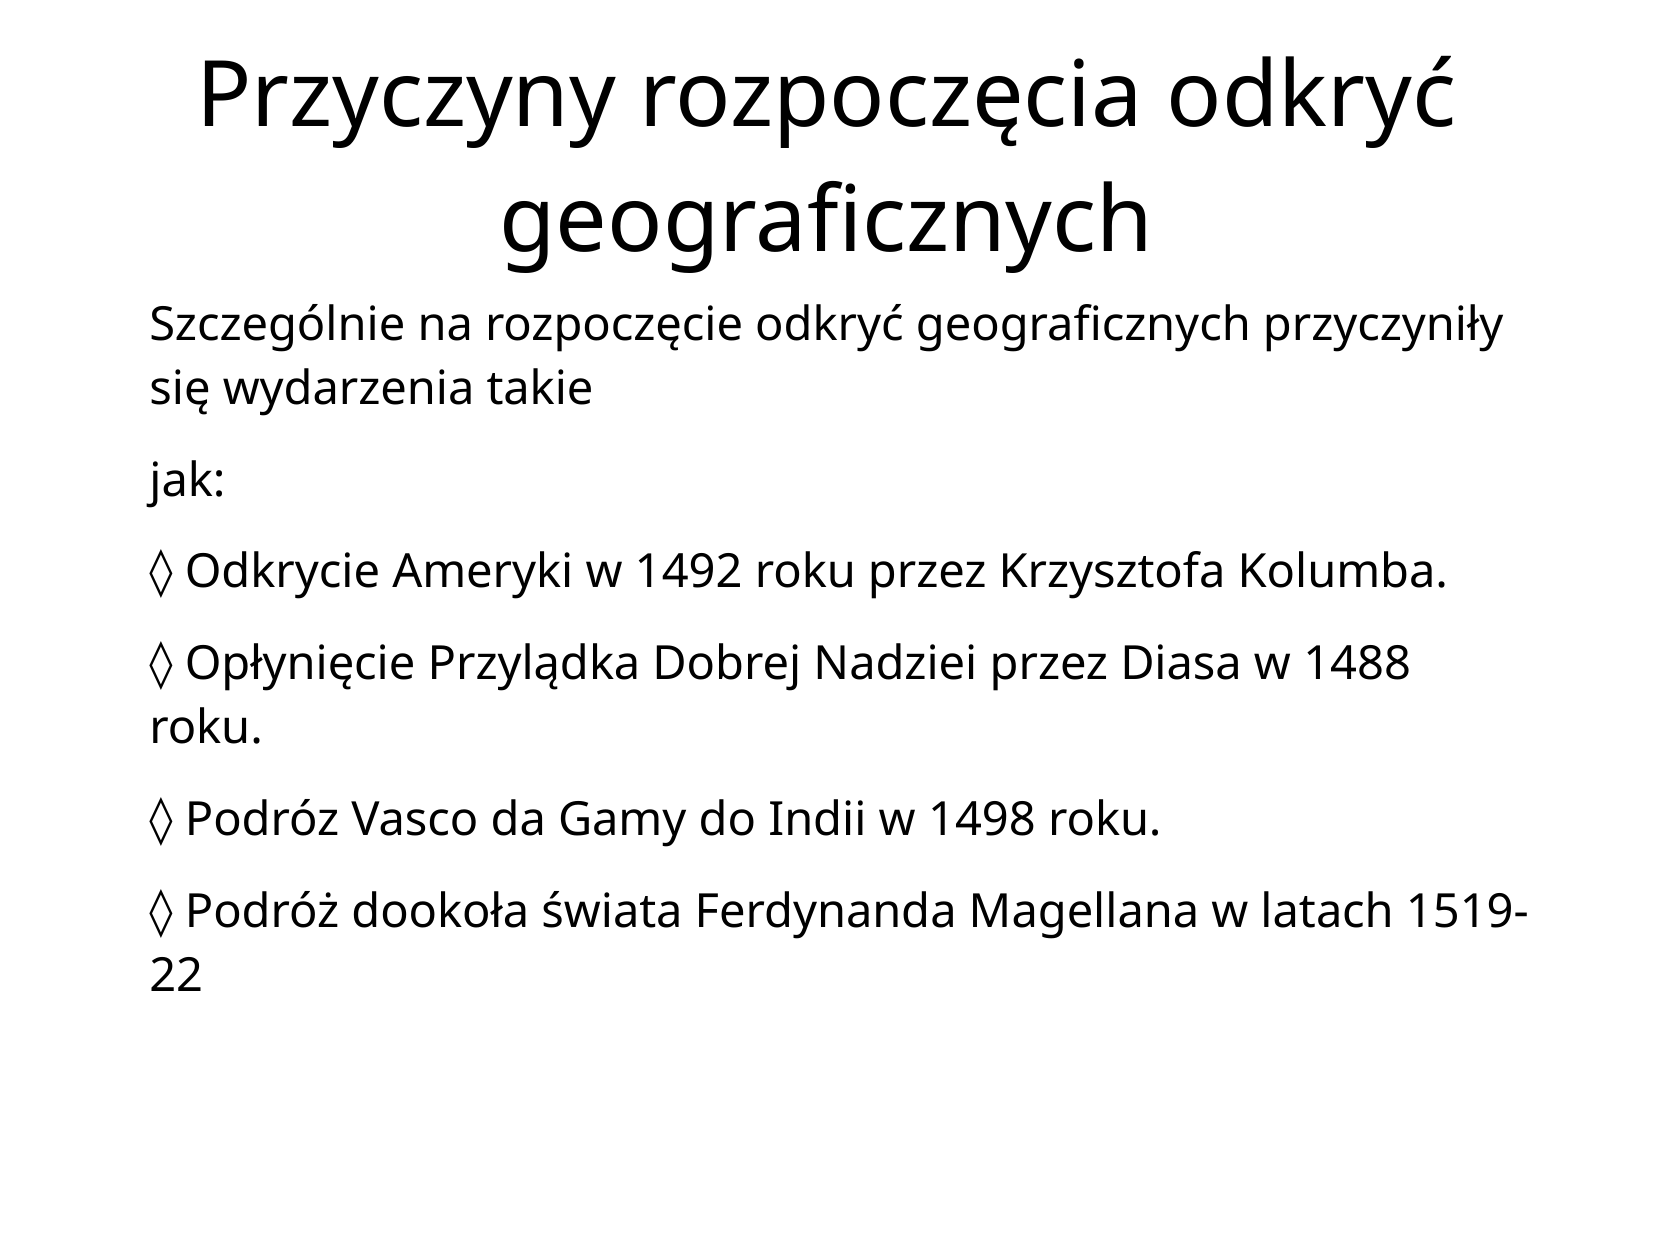

# Przyczyny rozpoczęcia odkryć geograficznych
Szczególnie na rozpoczęcie odkryć geograficznych przyczyniły się wydarzenia takie
jak:
◊ Odkrycie Ameryki w 1492 roku przez Krzysztofa Kolumba.
◊ Opłynięcie Przylądka Dobrej Nadziei przez Diasa w 1488 roku.
◊ Podróz Vasco da Gamy do Indii w 1498 roku.
◊ Podróż dookoła świata Ferdynanda Magellana w latach 1519-22